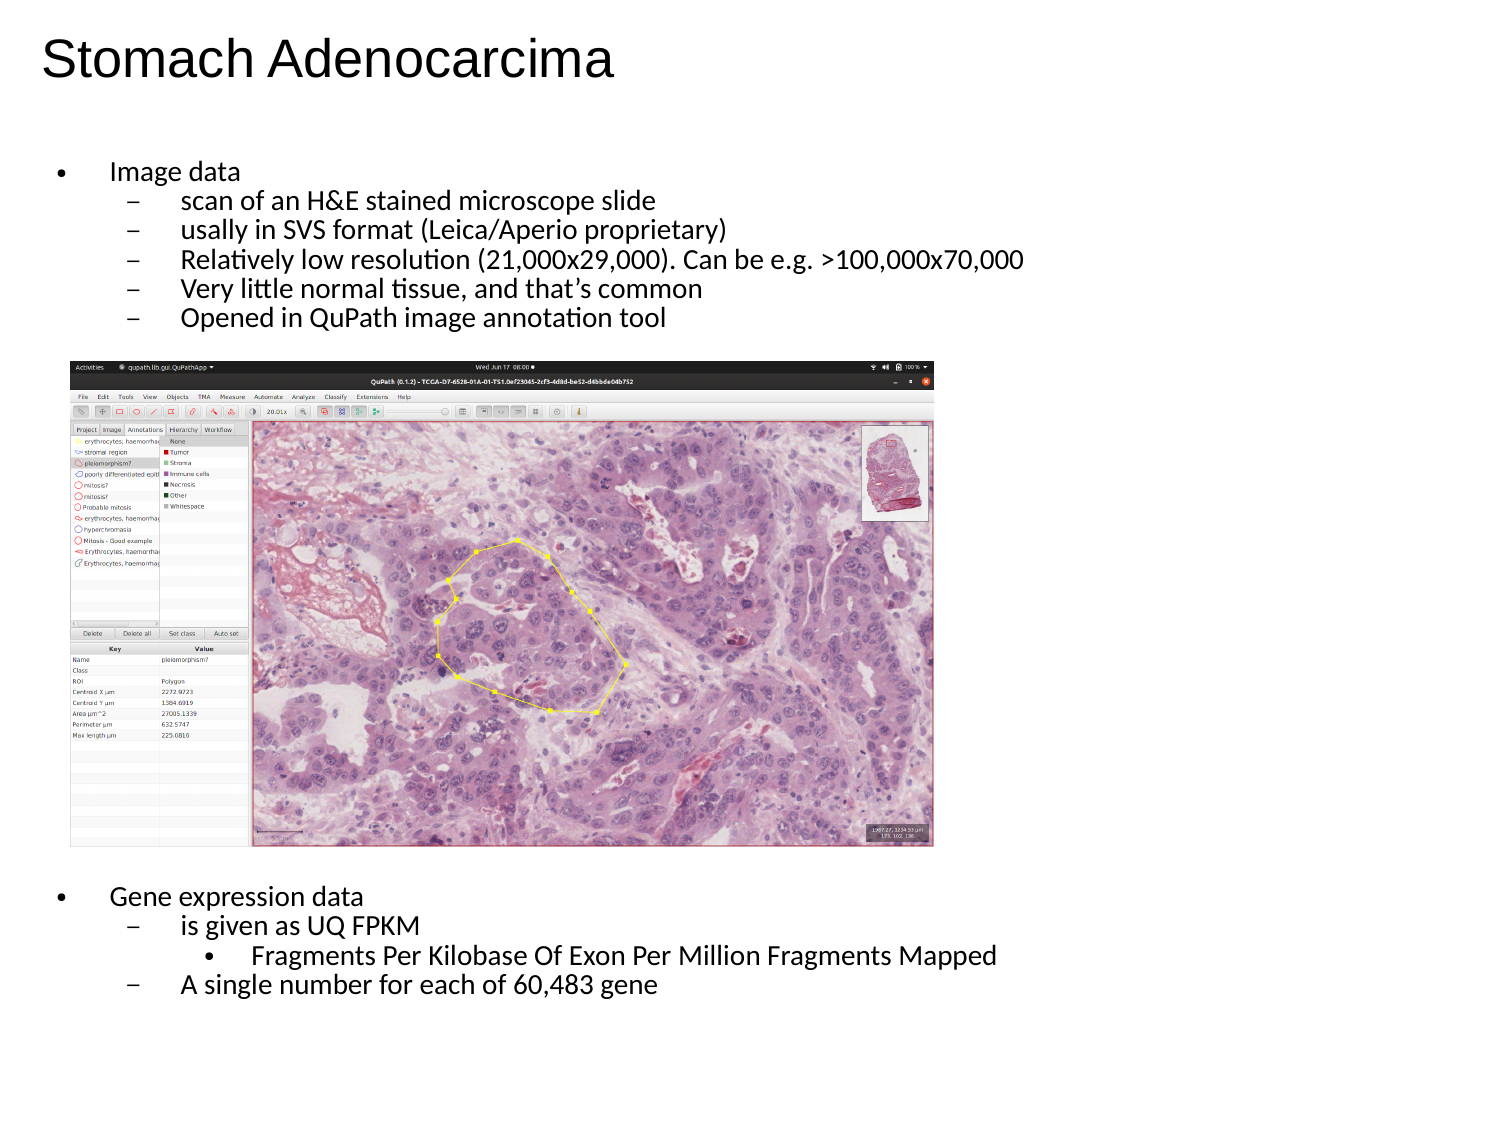

# Stomach Adenocarcima
Image data
scan of an H&E stained microscope slide
usally in SVS format (Leica/Aperio proprietary)
Relatively low resolution (21,000x29,000). Can be e.g. >100,000x70,000
Very little normal tissue, and that’s common
Opened in QuPath image annotation tool
Gene expression data
is given as UQ FPKM
Fragments Per Kilobase Of Exon Per Million Fragments Mapped
A single number for each of 60,483 gene